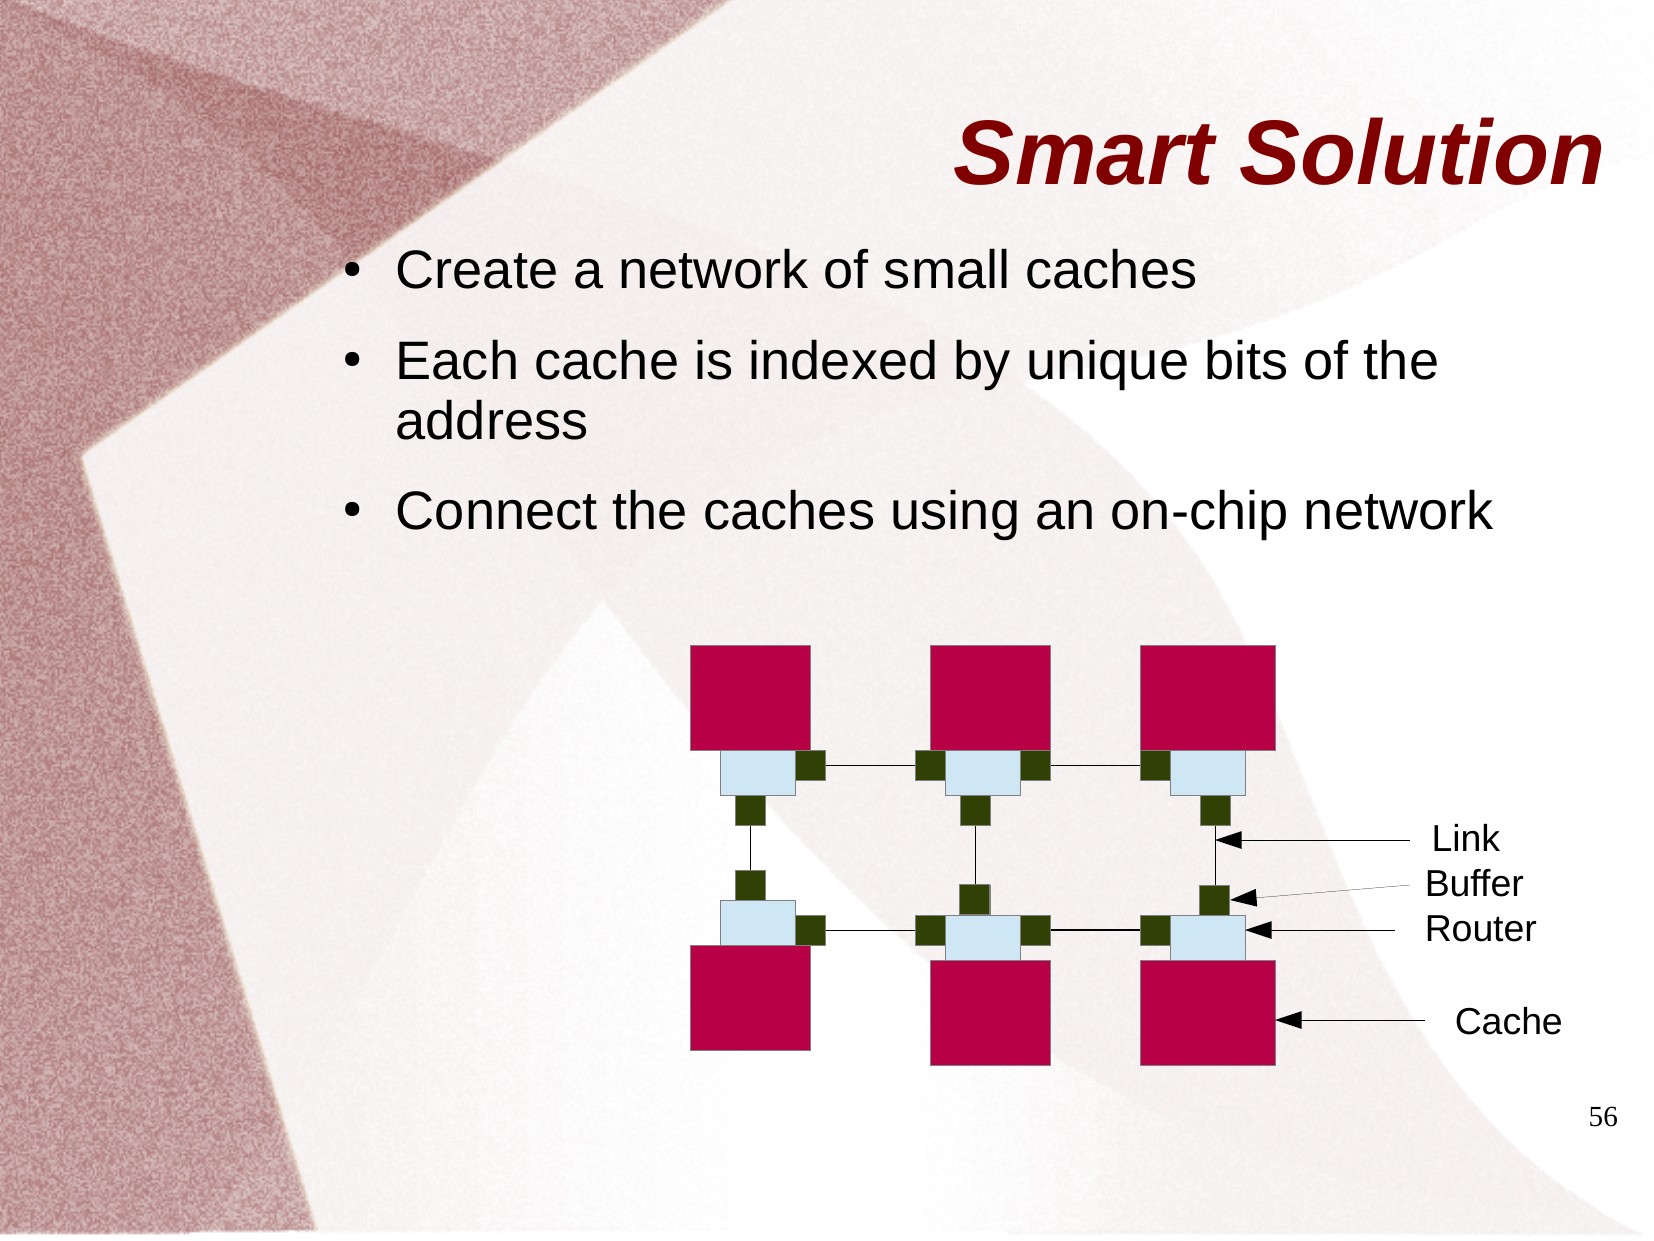

# Smart Solution
Create a network of small caches
Each cache is indexed by unique bits of the address
Connect the caches using an on-chip network
Link
Buffer
Router
Cache
56